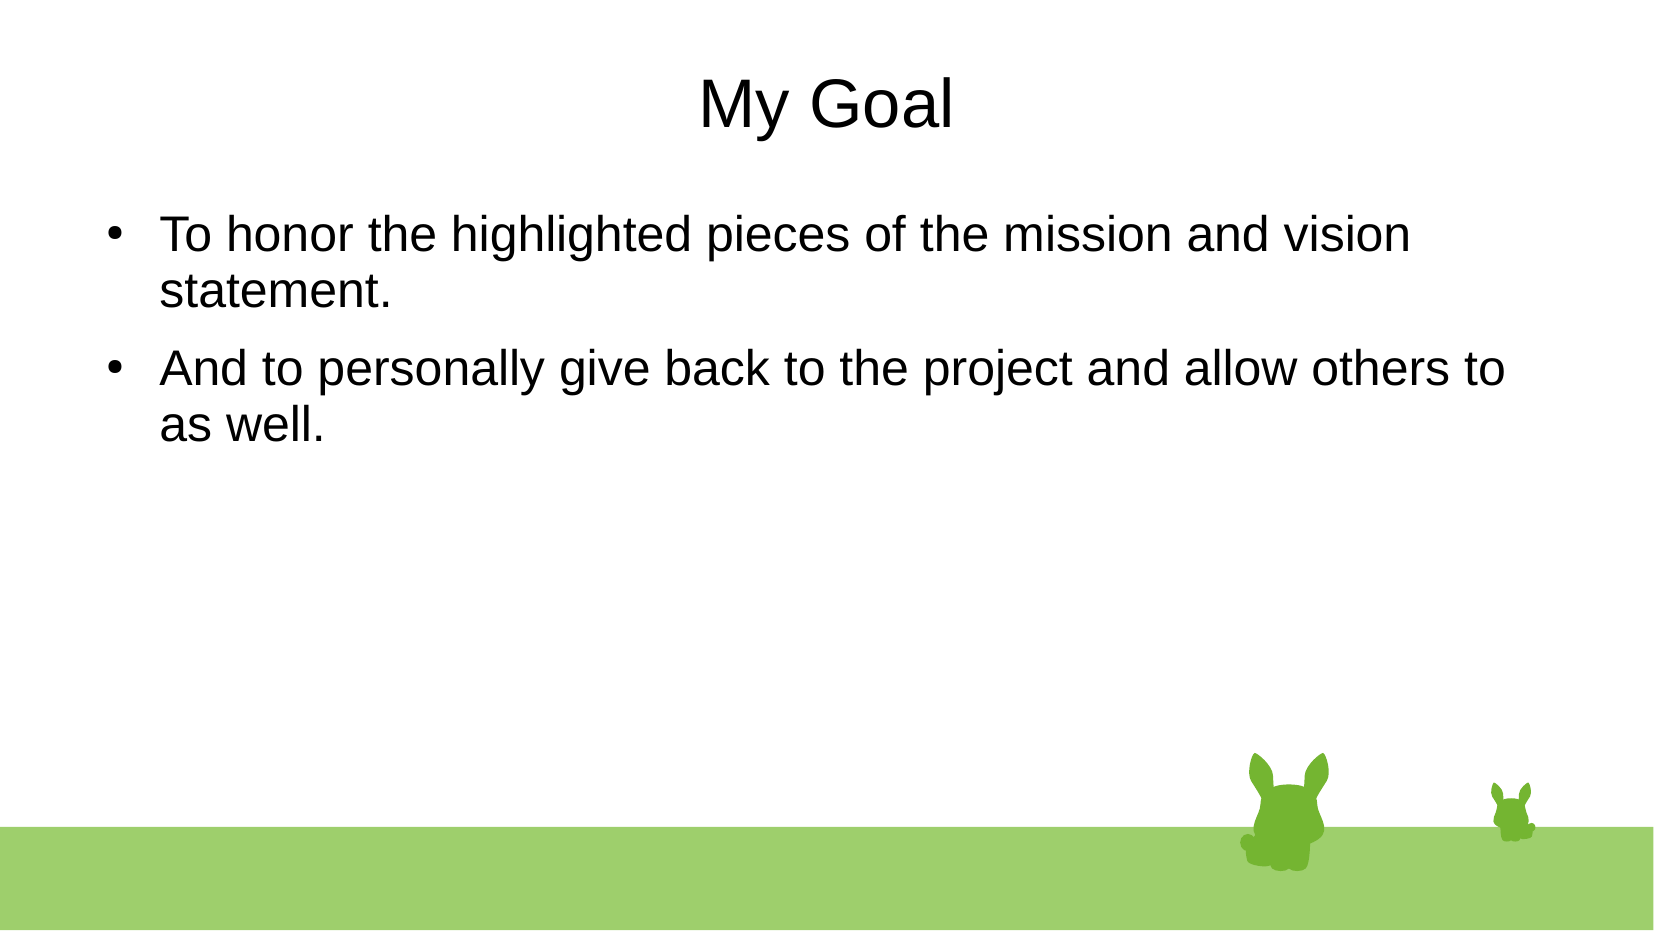

# My Goal
To honor the highlighted pieces of the mission and vision statement.
And to personally give back to the project and allow others to as well.